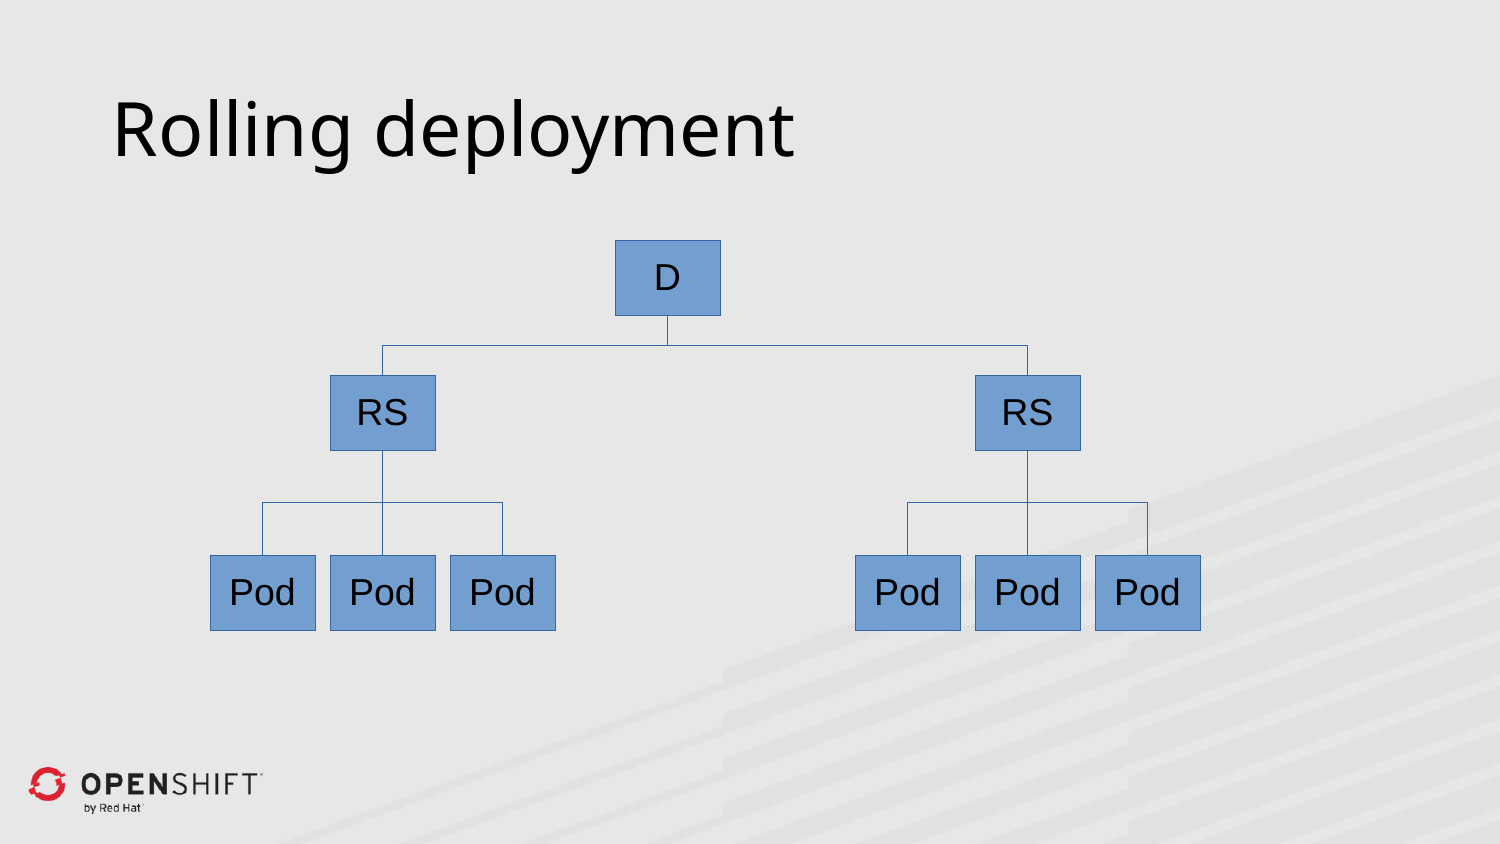

Rolling deployment
#
D
RS
RS
Pod
Pod
Pod
Pod
Pod
Pod